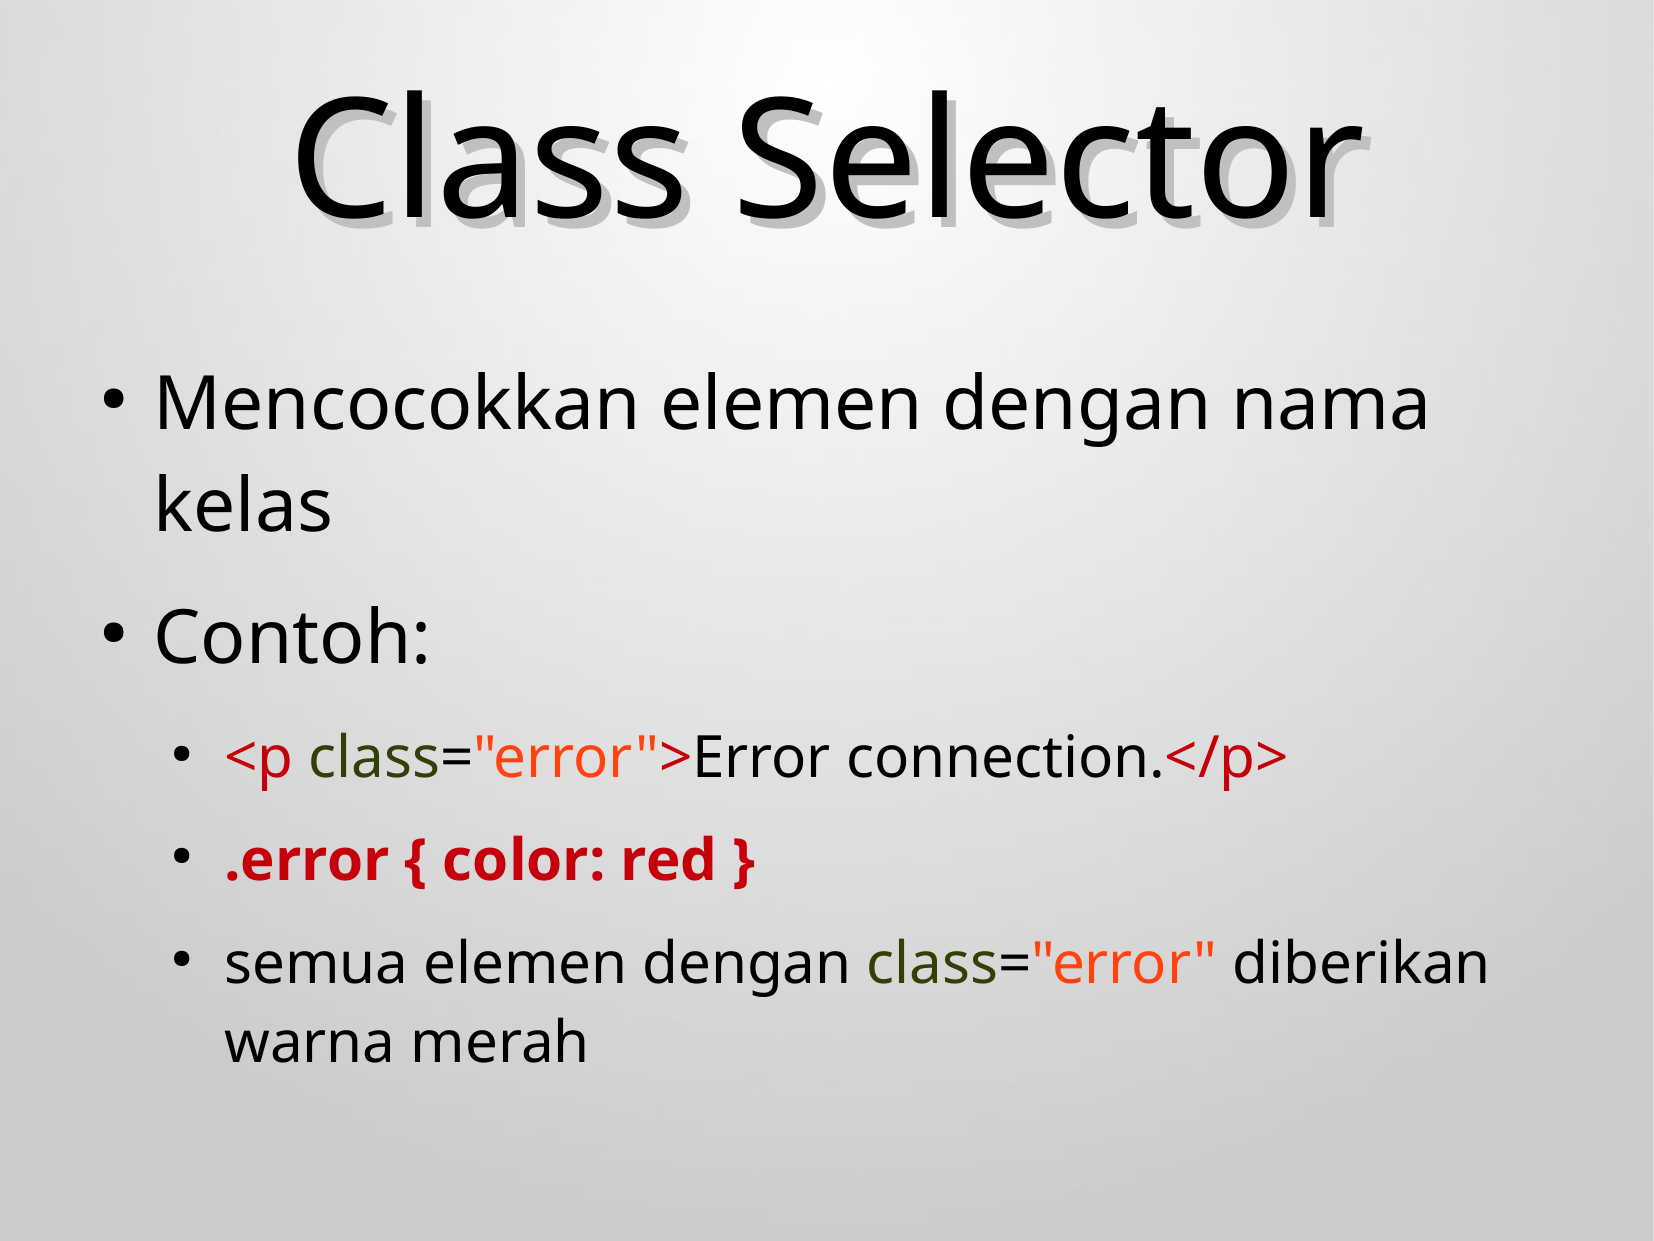

# Class Selector
Mencocokkan elemen dengan nama kelas
Contoh:
<p class="error">Error connection.</p>
.error { color: red }
semua elemen dengan class="error" diberikan warna merah